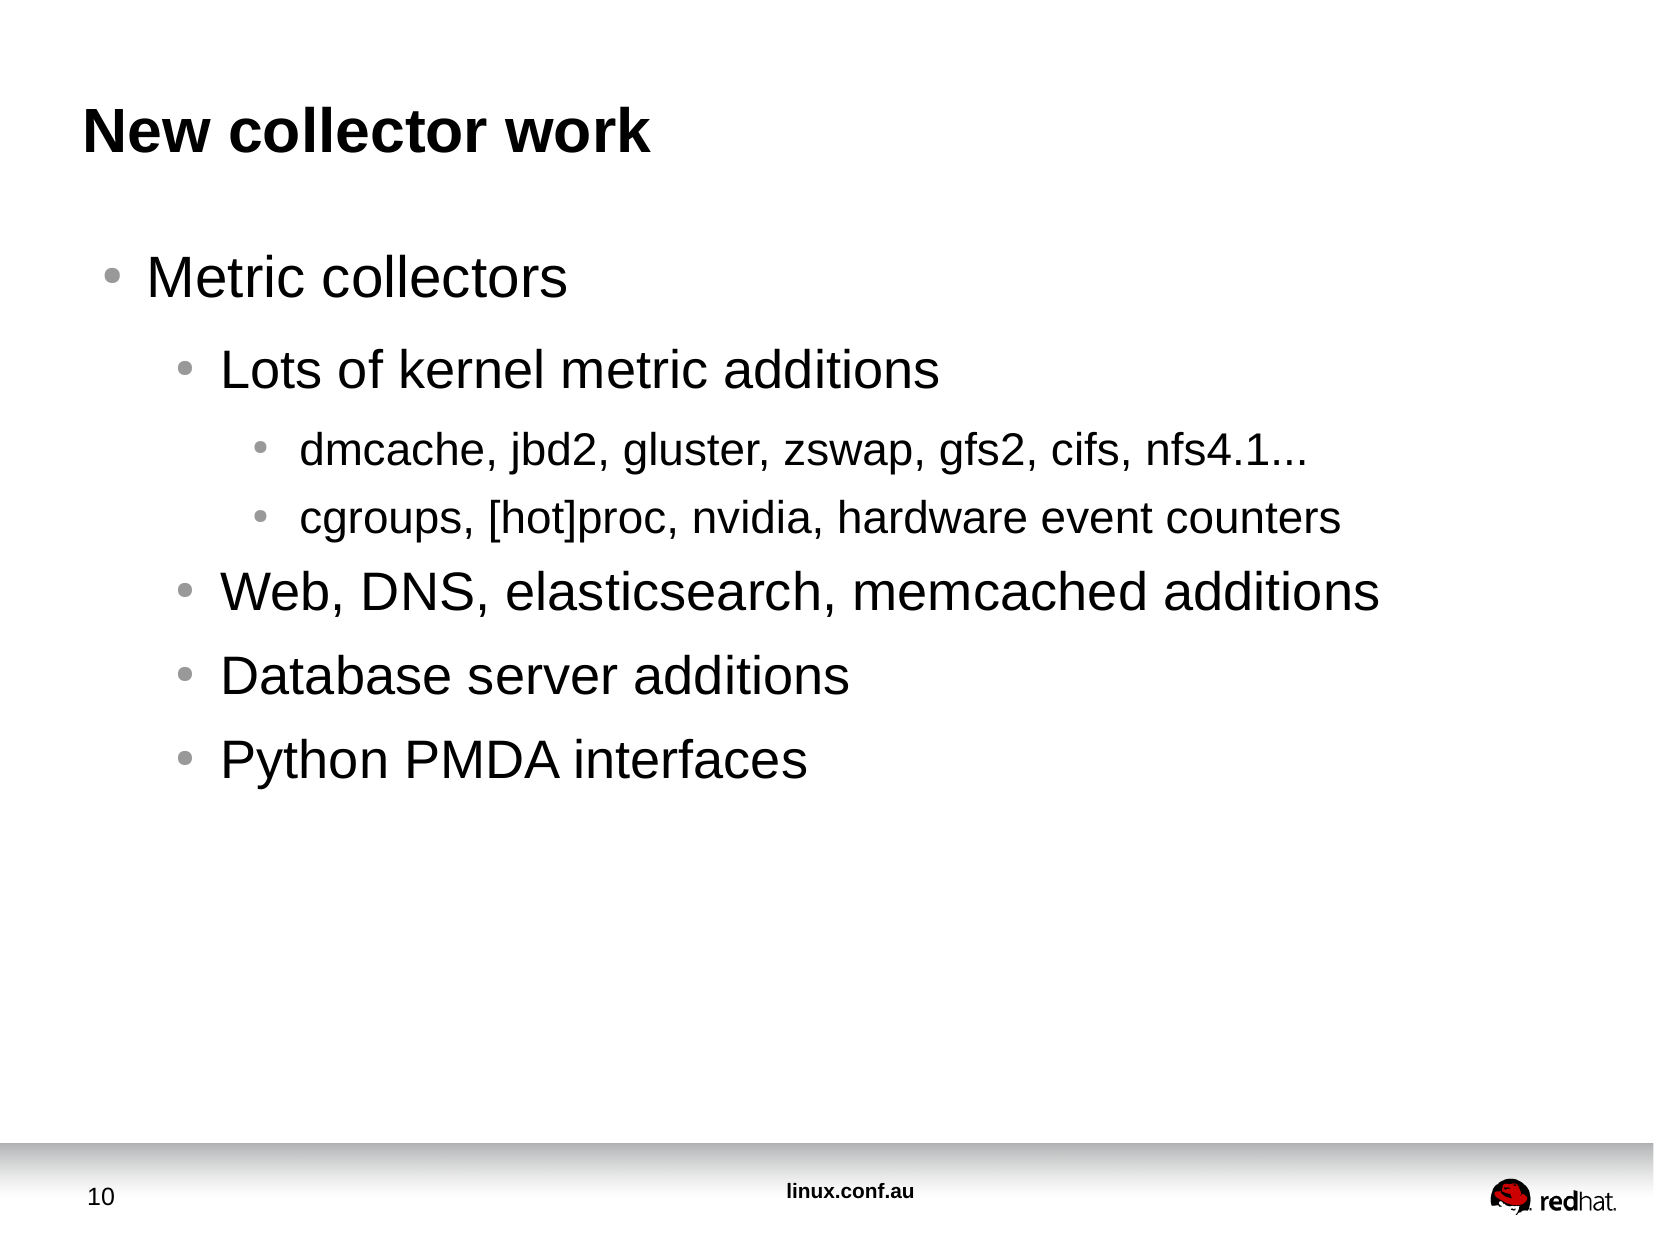

# New collector work
Metric collectors
Lots of kernel metric additions
dmcache, jbd2, gluster, zswap, gfs2, cifs, nfs4.1...
cgroups, [hot]proc, nvidia, hardware event counters
Web, DNS, elasticsearch, memcached additions
Database server additions
Python PMDA interfaces